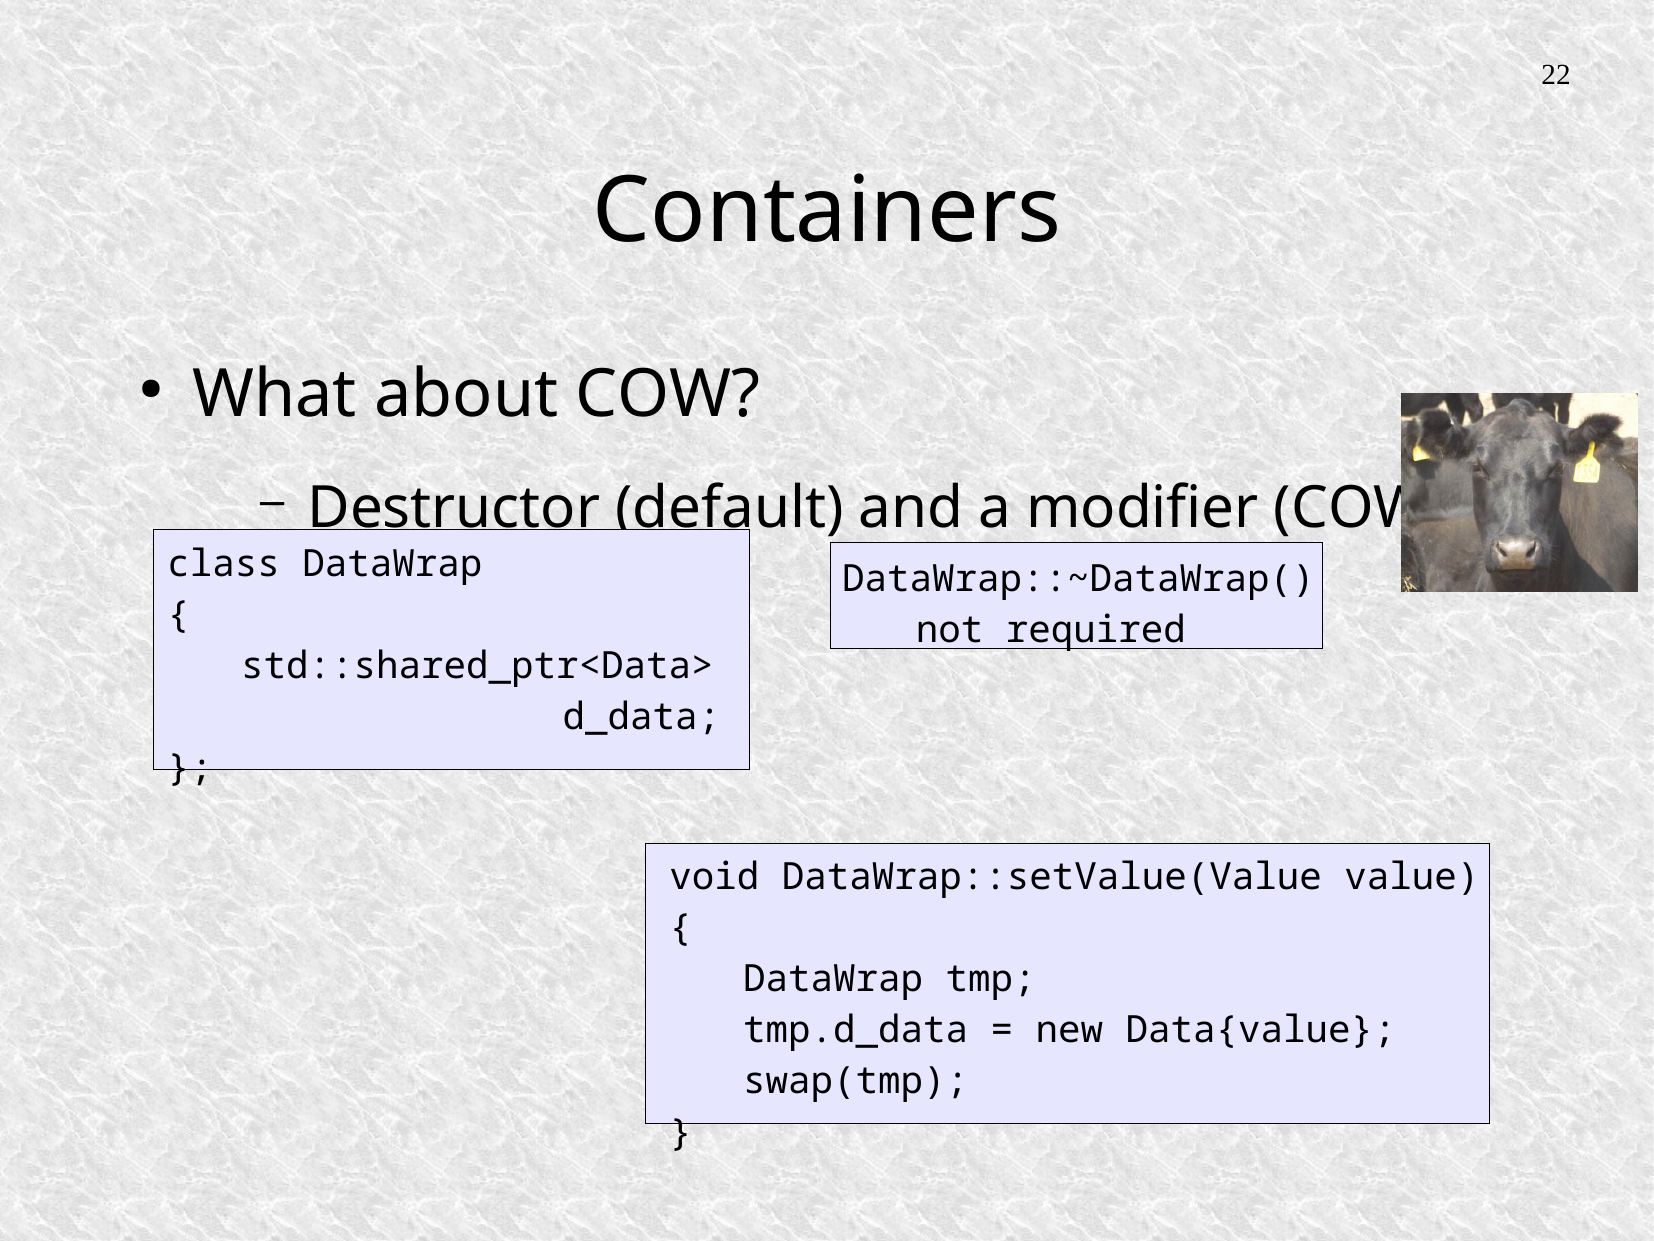

22
# Containers
What about COW?
Destructor (default) and a modifier (COW):
class DataWrap
{
	std::shared_ptr<Data>
		 d_data;
};
DataWrap::~DataWrap()
	not required
void DataWrap::setValue(Value value)
{
	DataWrap tmp;
	tmp.d_data = new Data{value};
	swap(tmp);
}